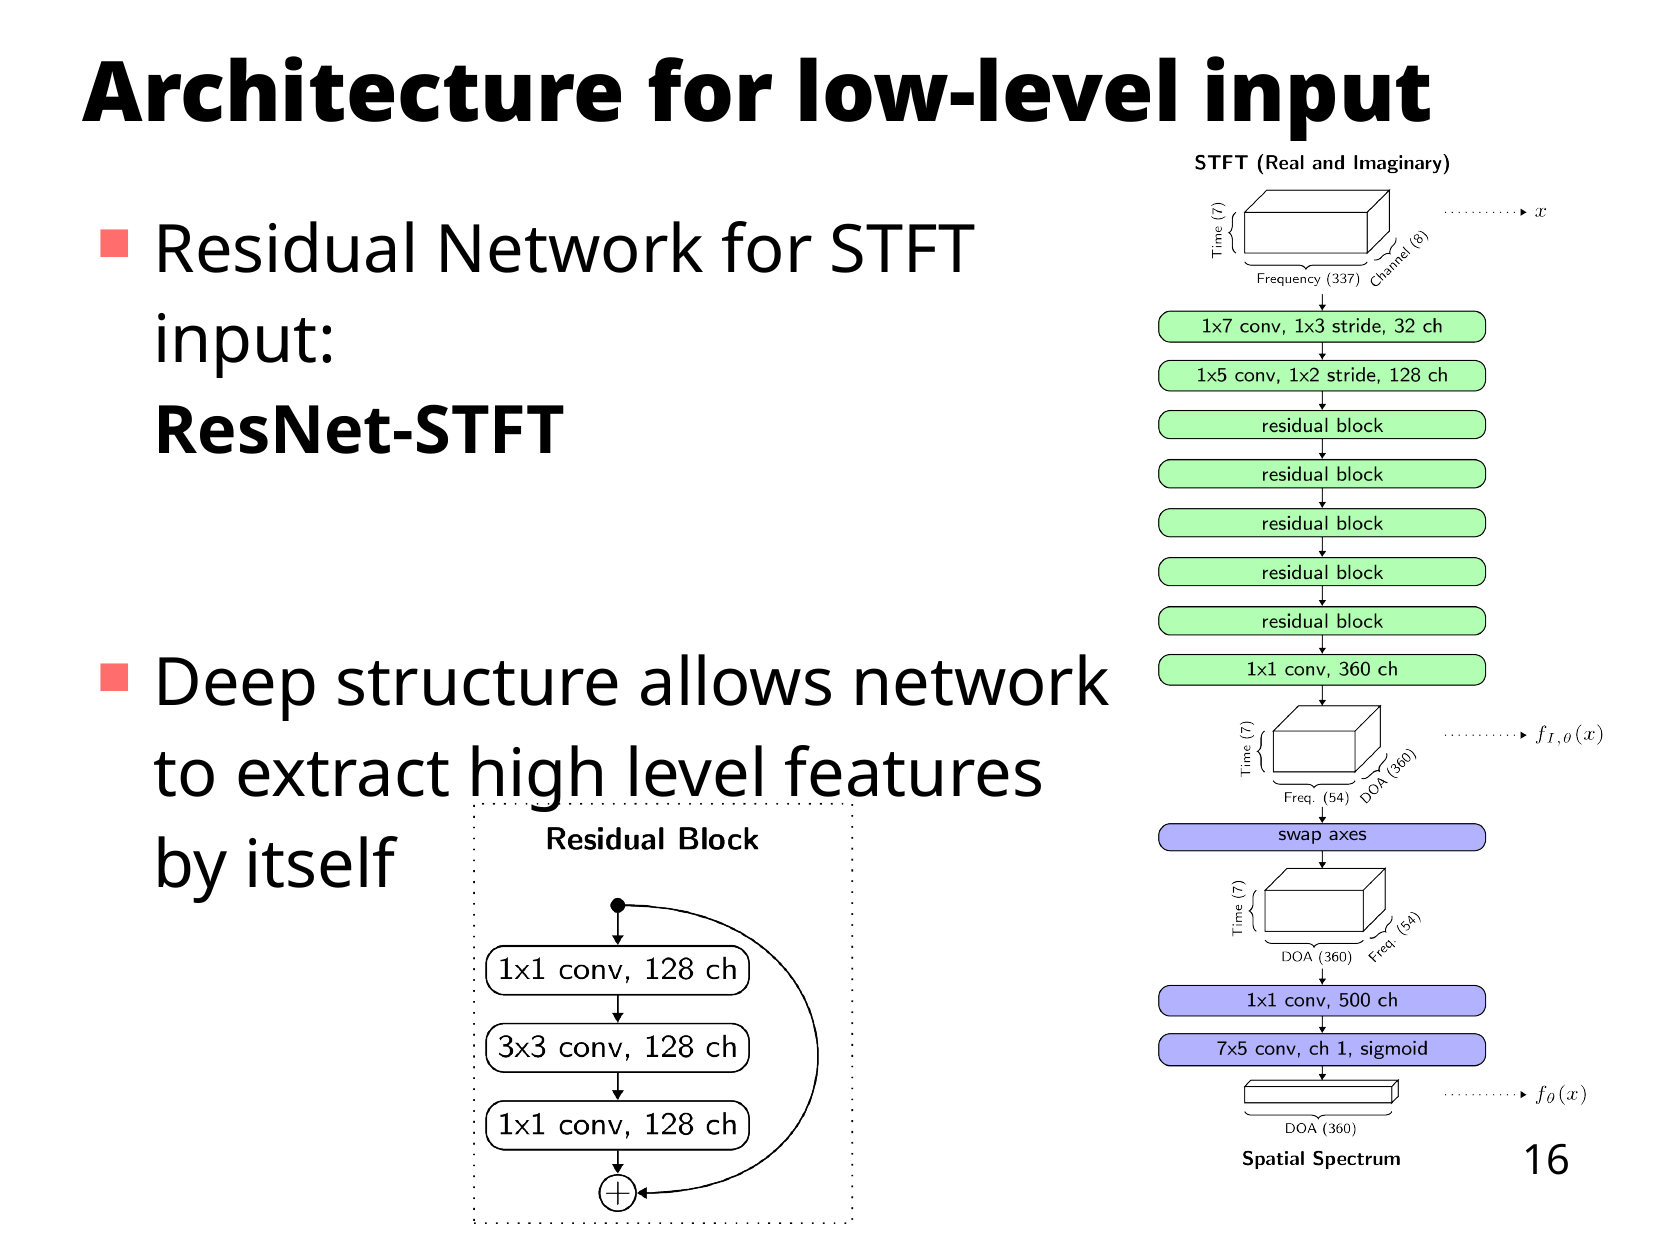

# Architecture for low-level input
Residual Network for STFT input:
ResNet-STFT
Deep structure allows network to extract high level features by itself
16